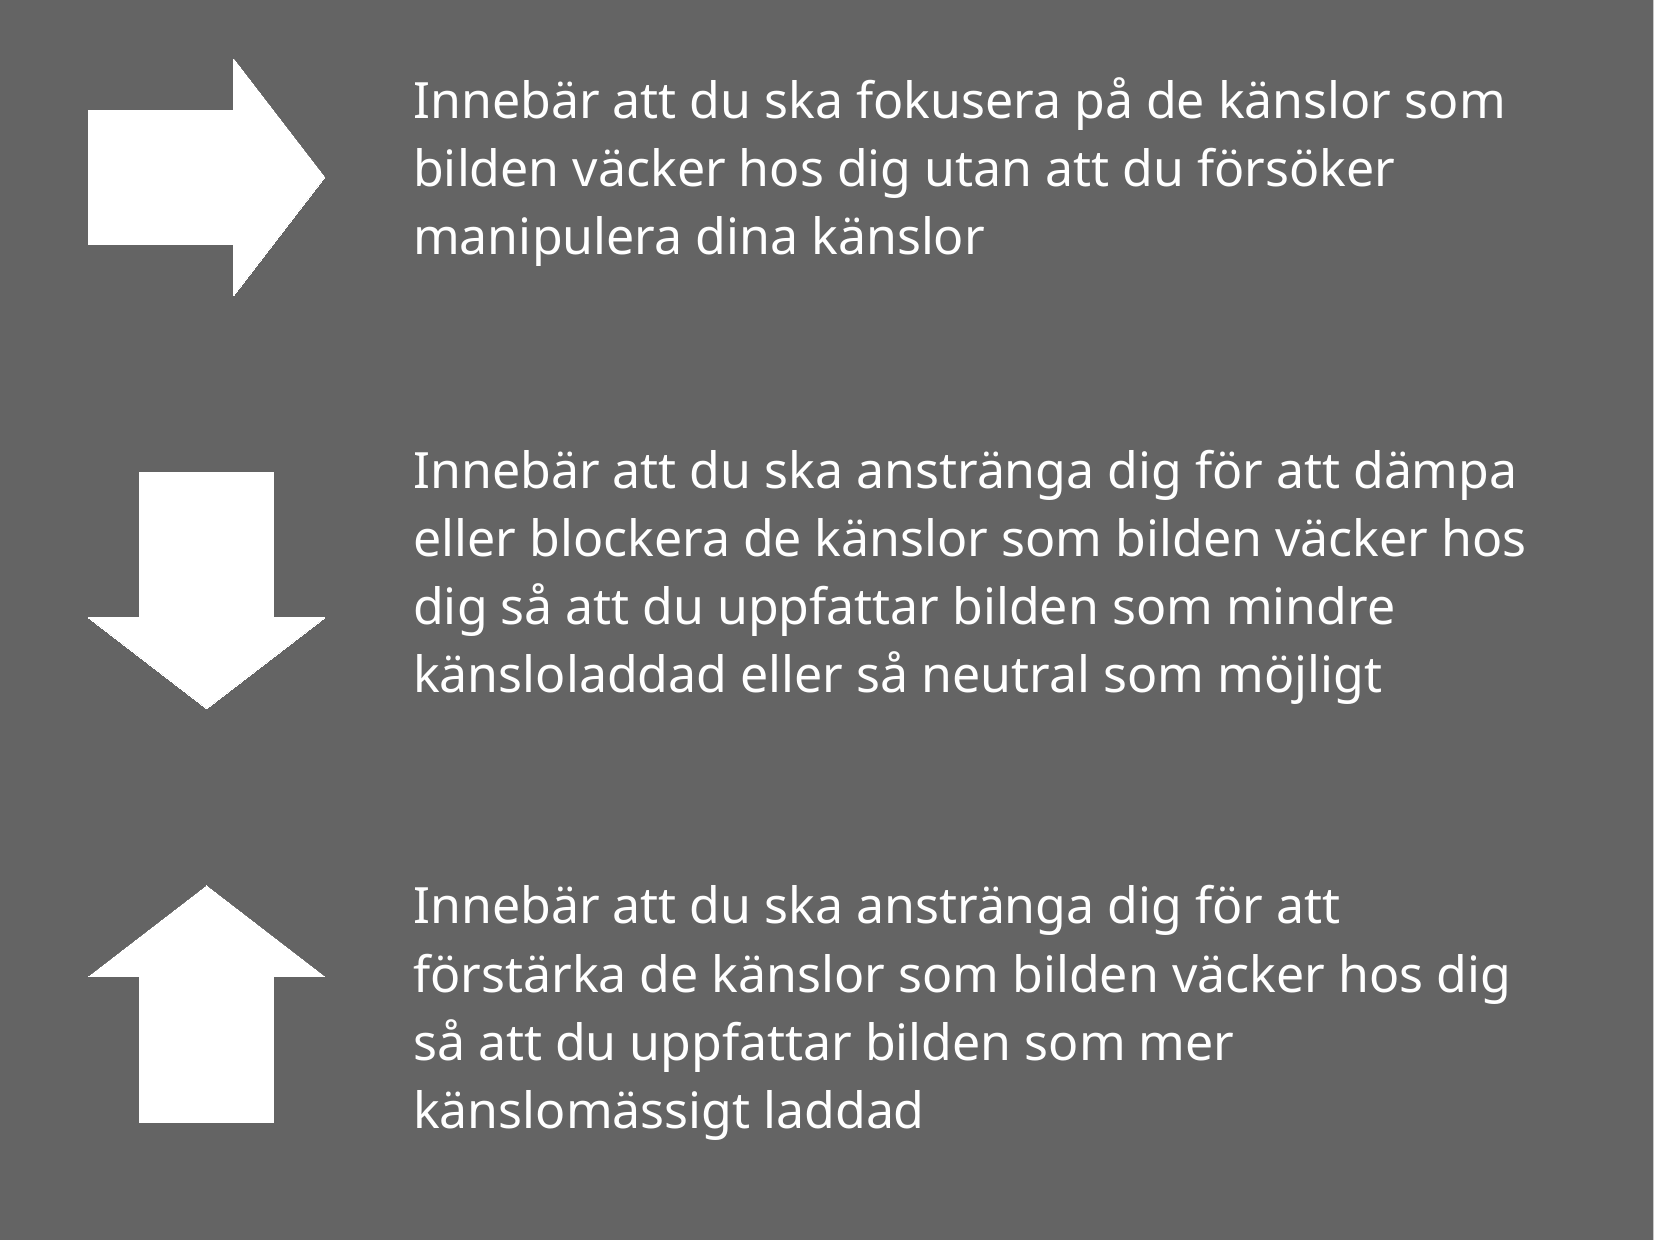

Innebär att du ska fokusera på de känslor som bilden väcker hos dig utan att du försöker manipulera dina känslor
Innebär att du ska anstränga dig för att dämpa eller blockera de känslor som bilden väcker hos dig så att du uppfattar bilden som mindre känsloladdad eller så neutral som möjligt
Innebär att du ska anstränga dig för att förstärka de känslor som bilden väcker hos dig så att du uppfattar bilden som mer känslomässigt laddad